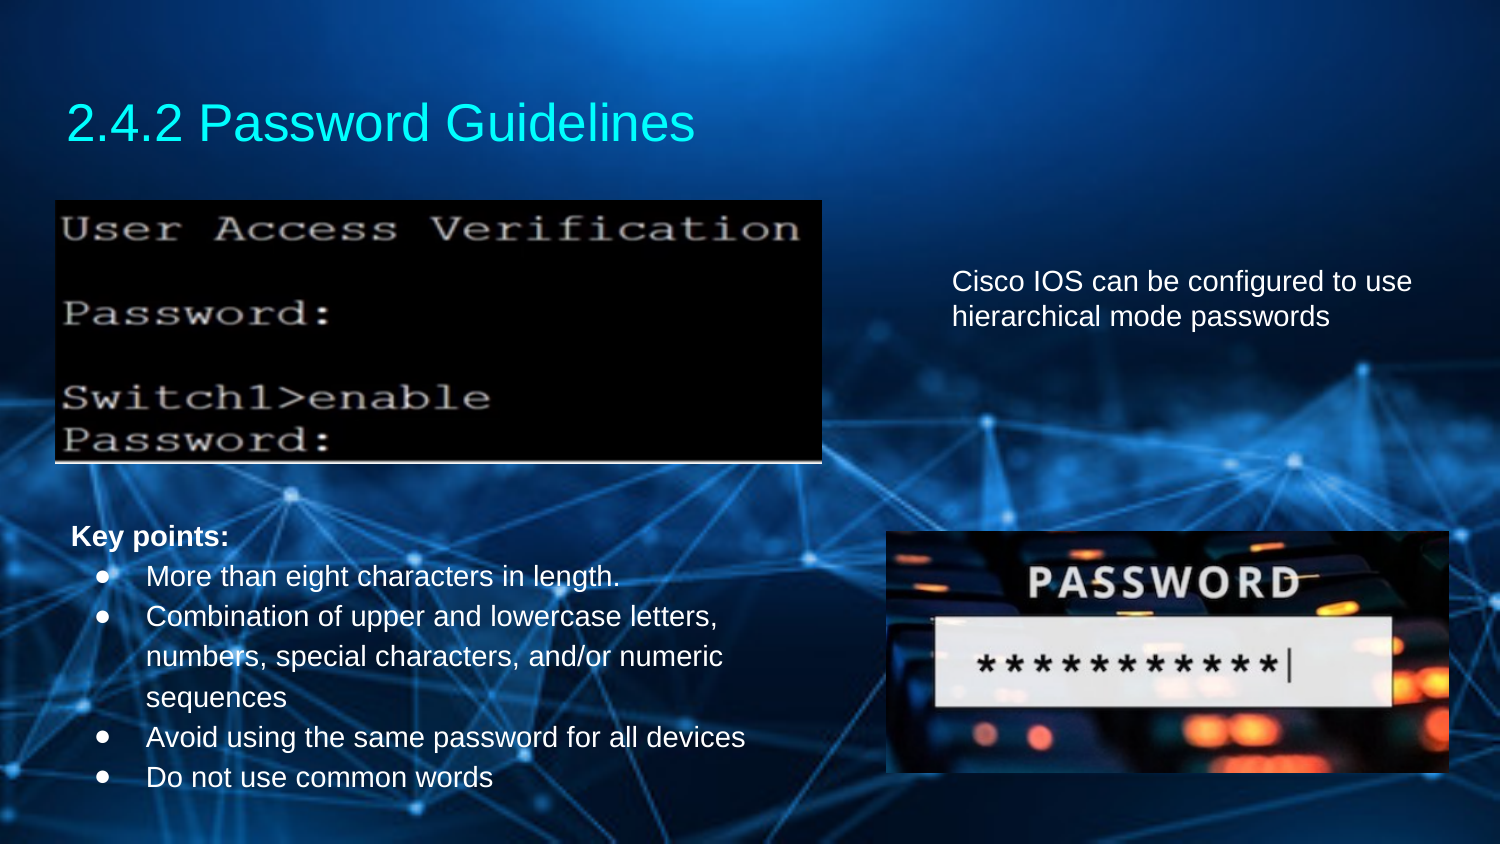

# 2.4.2 Password Guidelines
Cisco IOS can be configured to use hierarchical mode passwords
Key points:
More than eight characters in length.
Combination of upper and lowercase letters, numbers, special characters, and/or numeric sequences
Avoid using the same password for all devices
Do not use common words